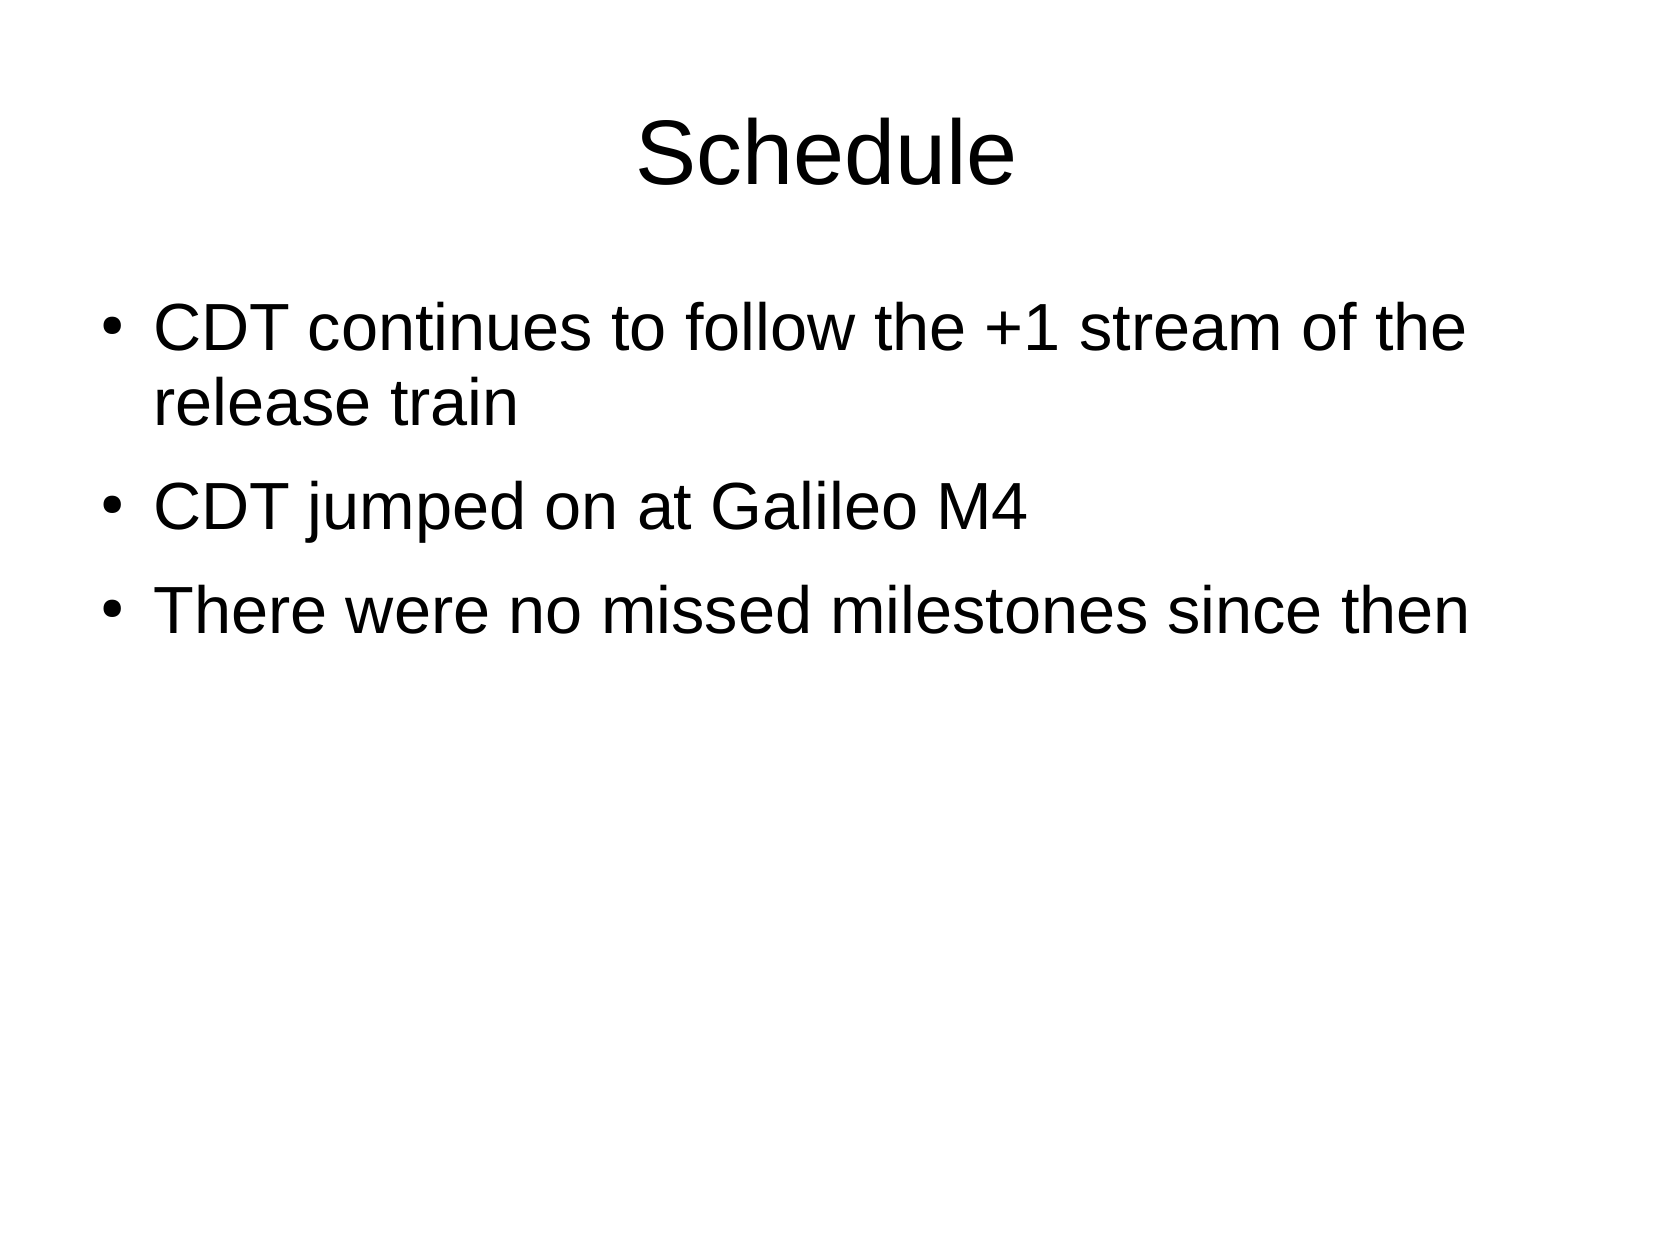

# Schedule
CDT continues to follow the +1 stream of the release train
CDT jumped on at Galileo M4
There were no missed milestones since then